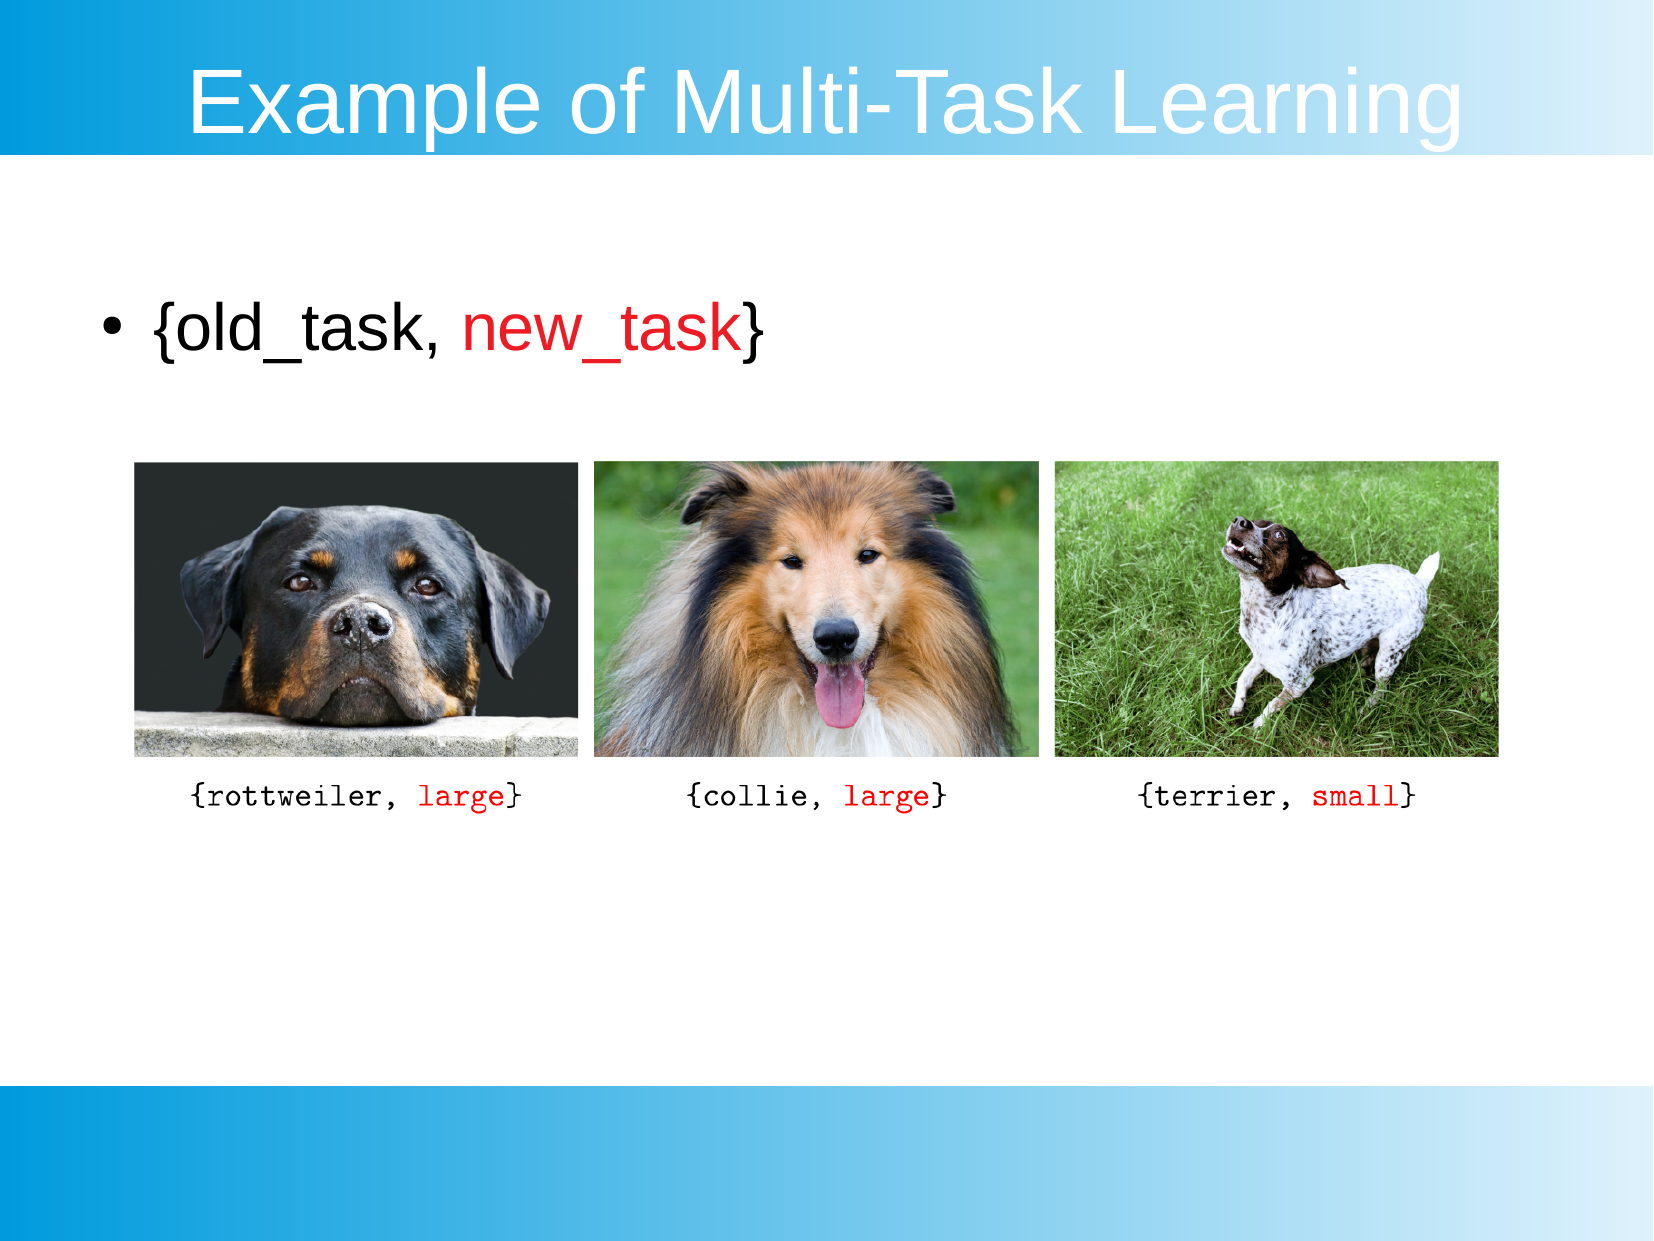

# Example of Multi-Task Learning
{old_task, new_task}